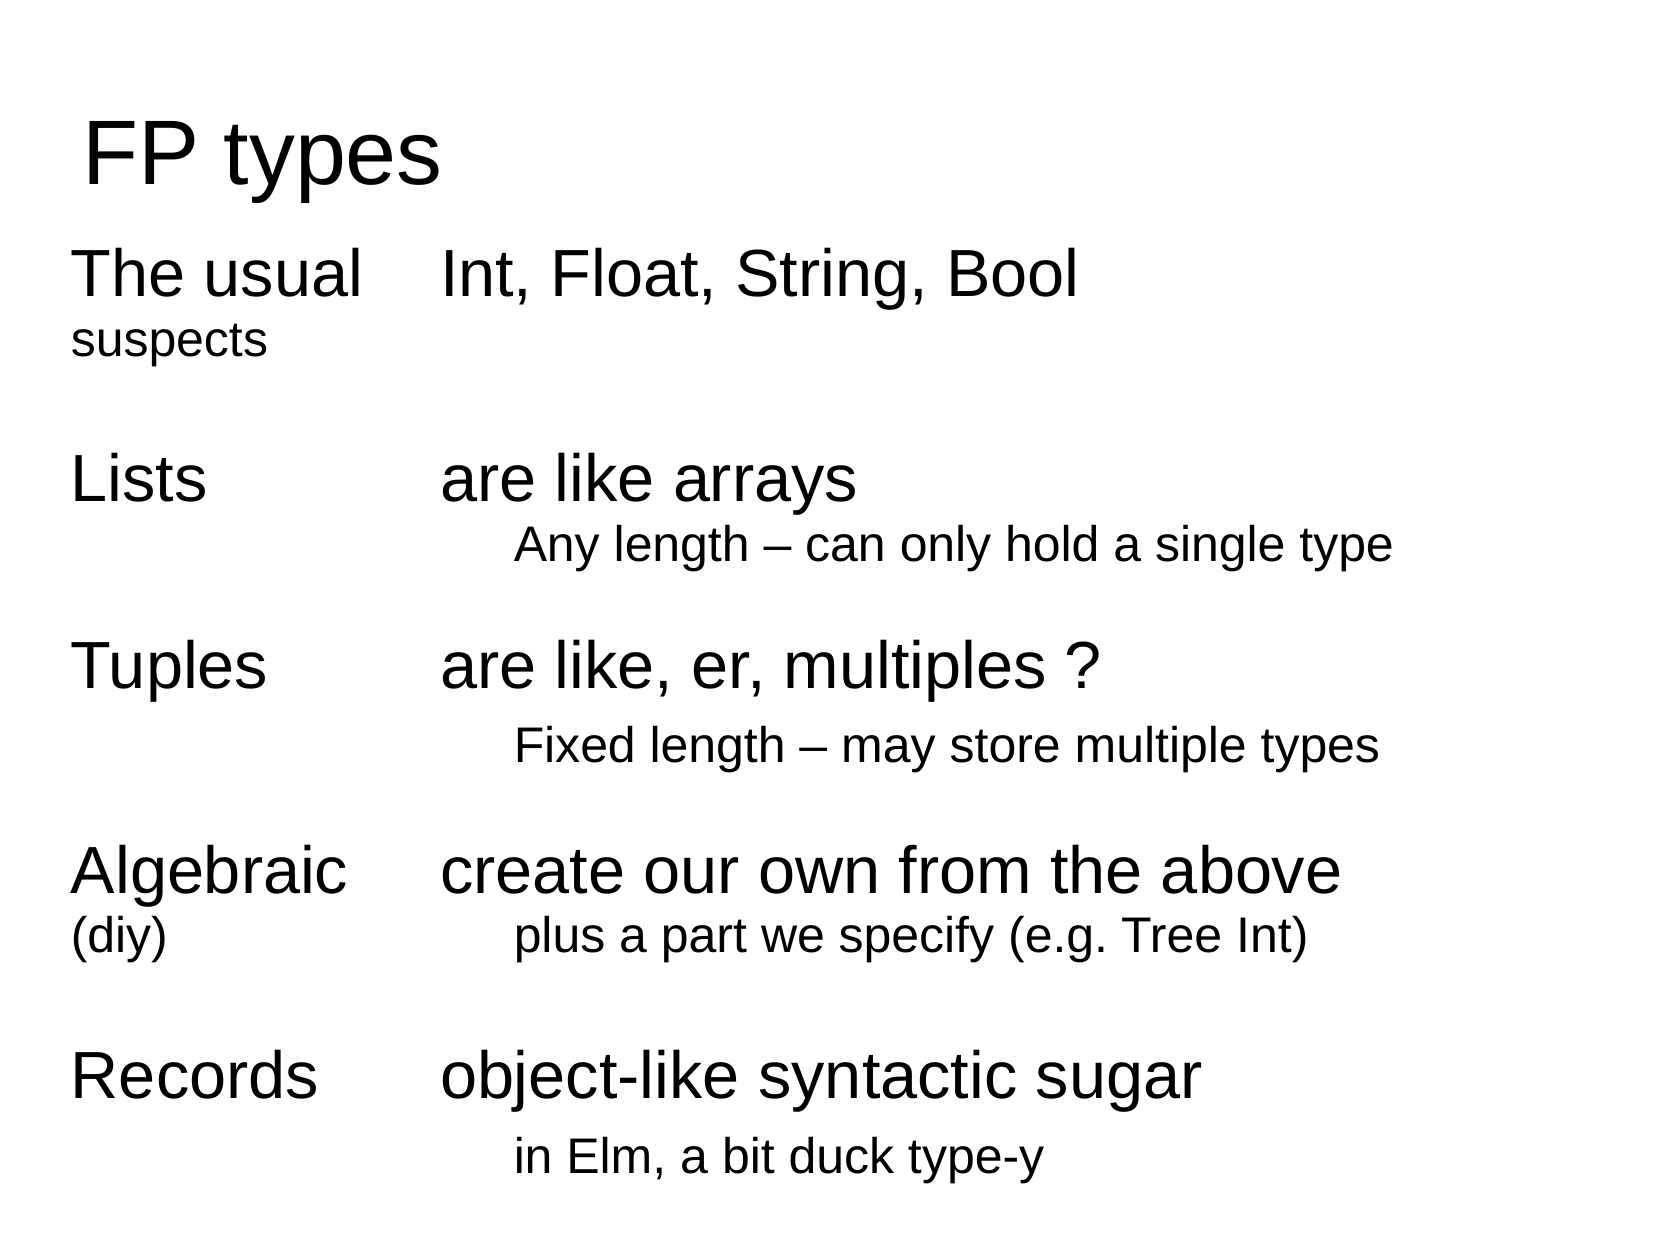

# FP types
The usual 	Int, Float, String, Bool
suspects
Lists 			are like arrays
						Any length – can only hold a single type
Tuples 		are like, er, multiples ?
						Fixed length – may store multiple types
Algebraic 	create our own from the above
(diy)					plus a part we specify (e.g. Tree Int)
Records 	 	object-like syntactic sugar
						in Elm, a bit duck type-y